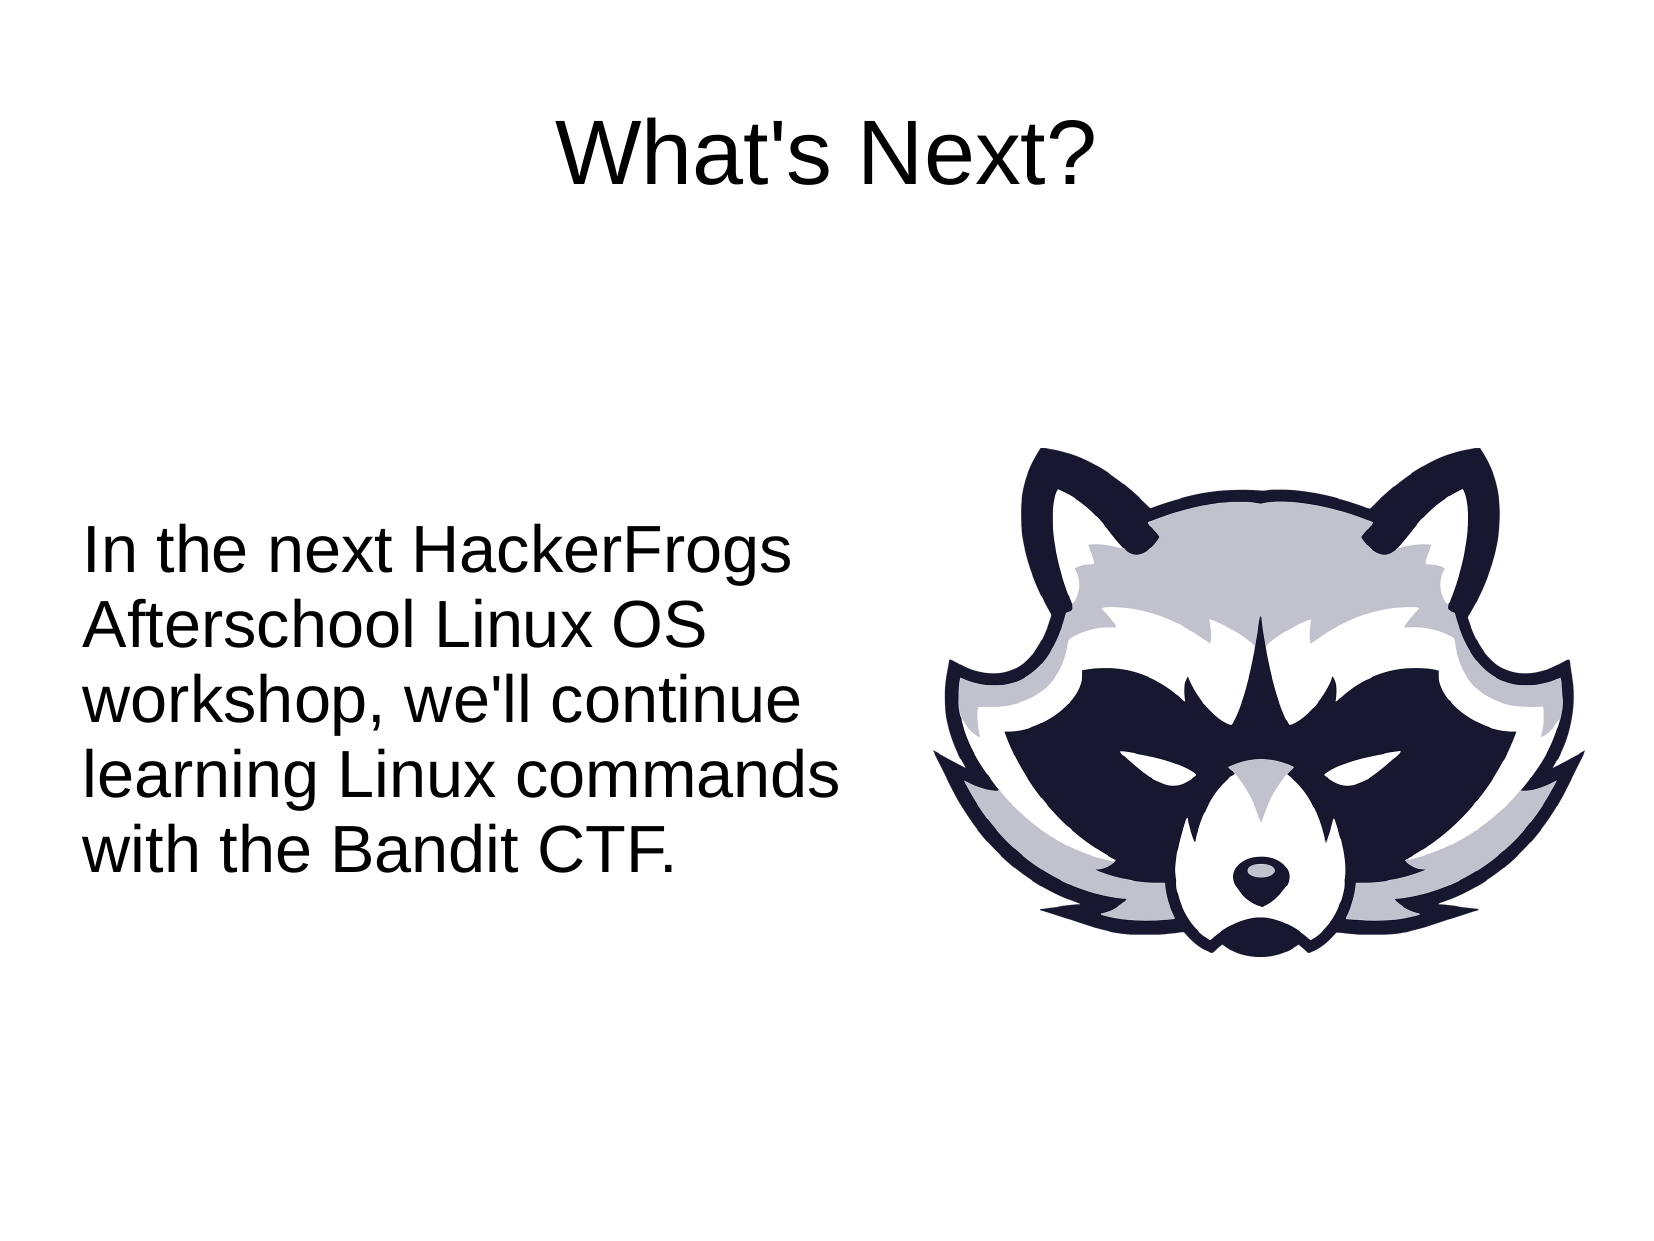

# What's Next?
In the next HackerFrogs
Afterschool Linux OS
workshop, we'll continue
learning Linux commands
with the Bandit CTF.